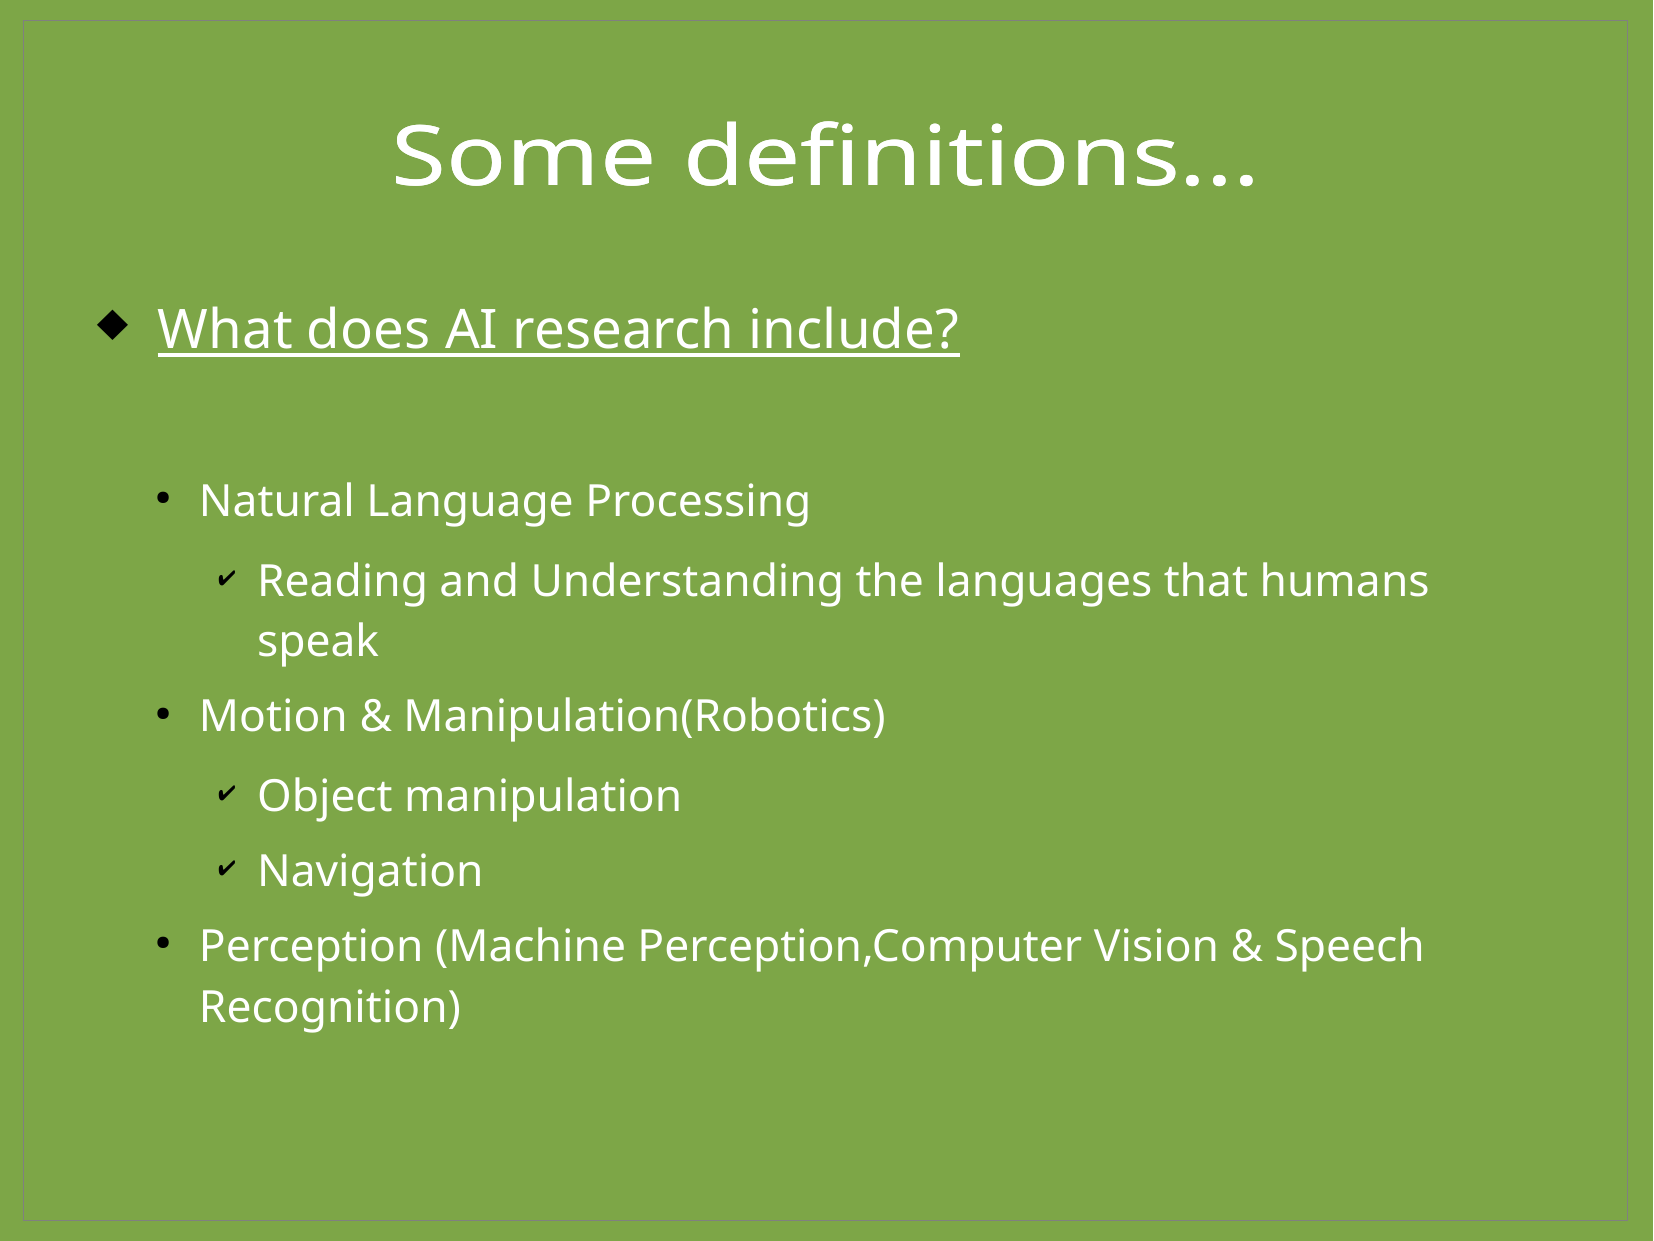

# Some definitions...
Some definitions...
 What does AI research include?
Natural Language Processing
Reading and Understanding the languages that humans speak
Motion & Manipulation(Robotics)
Object manipulation
Navigation
Perception (Machine Perception,Computer Vision & Speech Recognition)